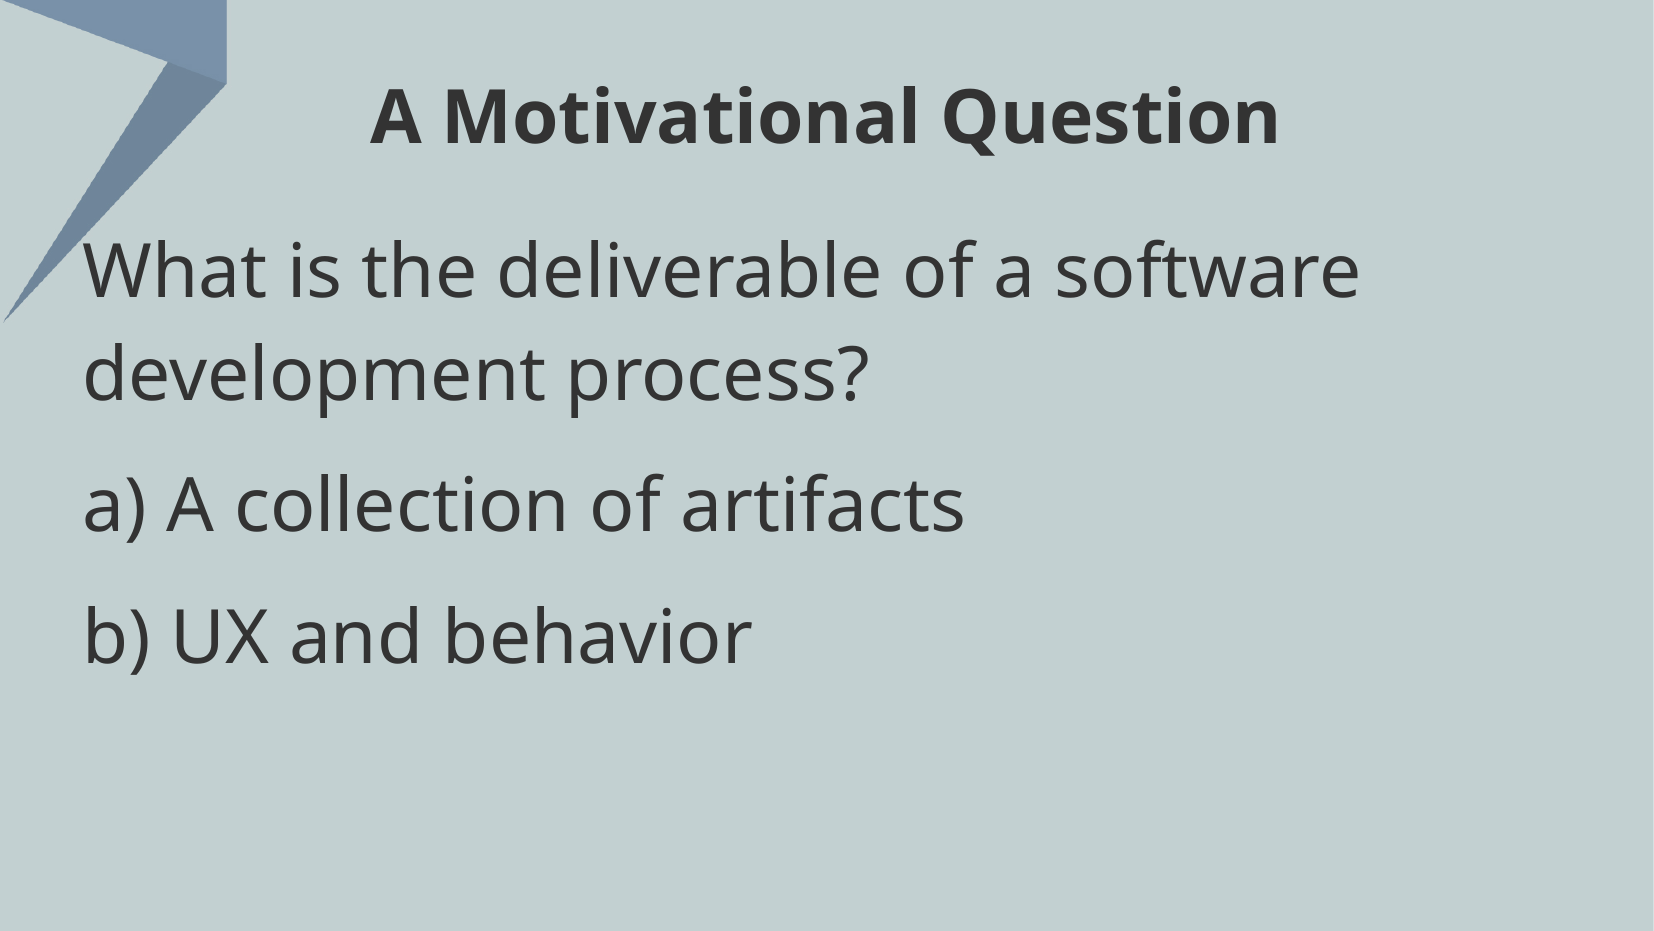

# A Motivational Question
What is the deliverable of a software development process?
a) A collection of artifacts
b) UX and behavior